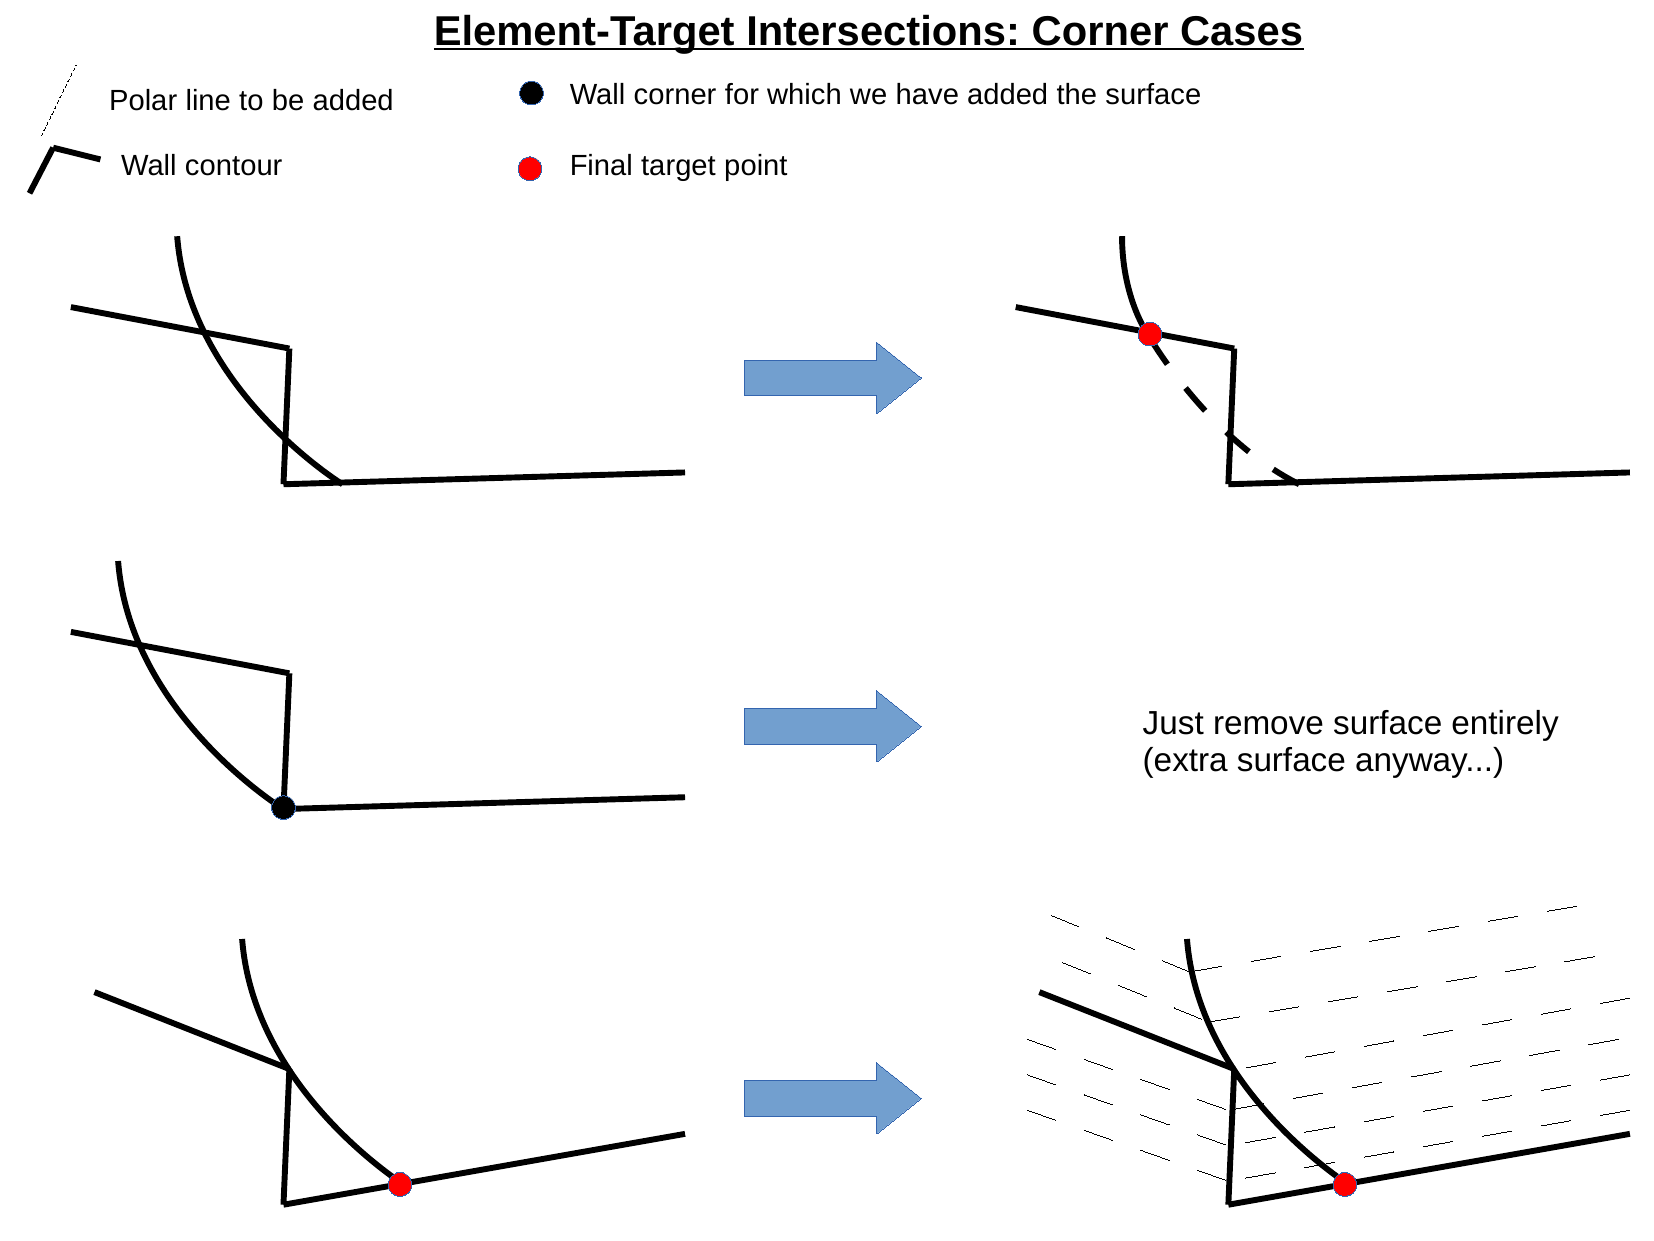

Element-Target Intersections: Corner Cases
Wall corner for which we have added the surface
Polar line to be added
Wall contour
Final target point
Just remove surface entirely (extra surface anyway...)